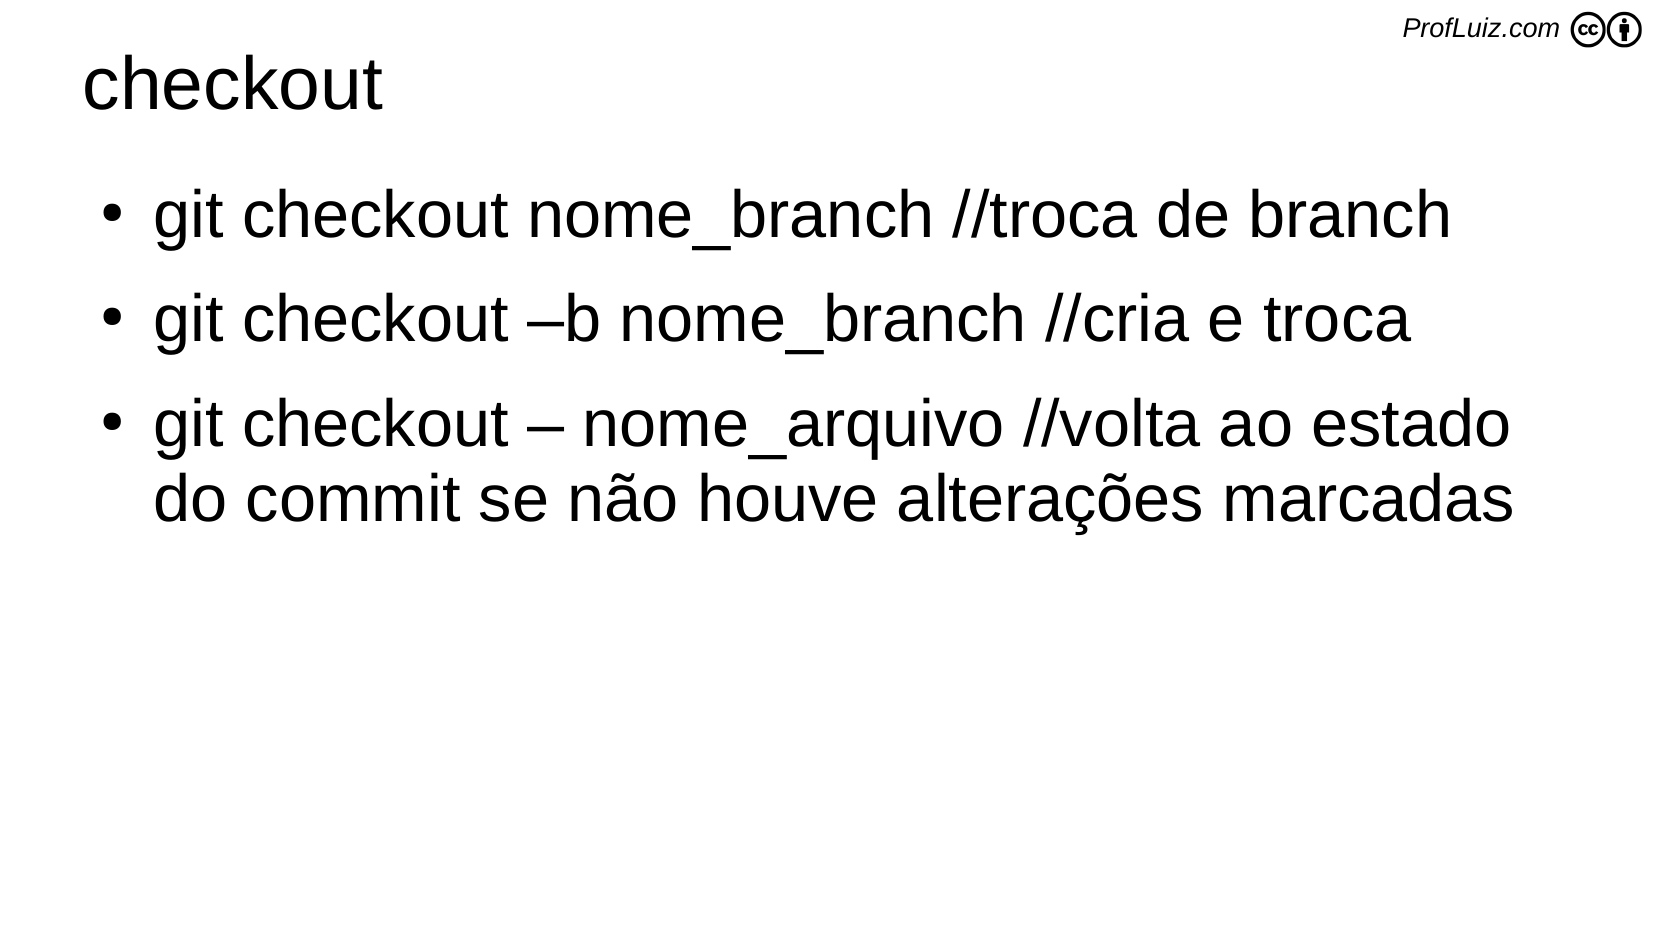

# checkout
git checkout nome_branch //troca de branch
git checkout –b nome_branch //cria e troca
git checkout – nome_arquivo //volta ao estado do commit se não houve alterações marcadas